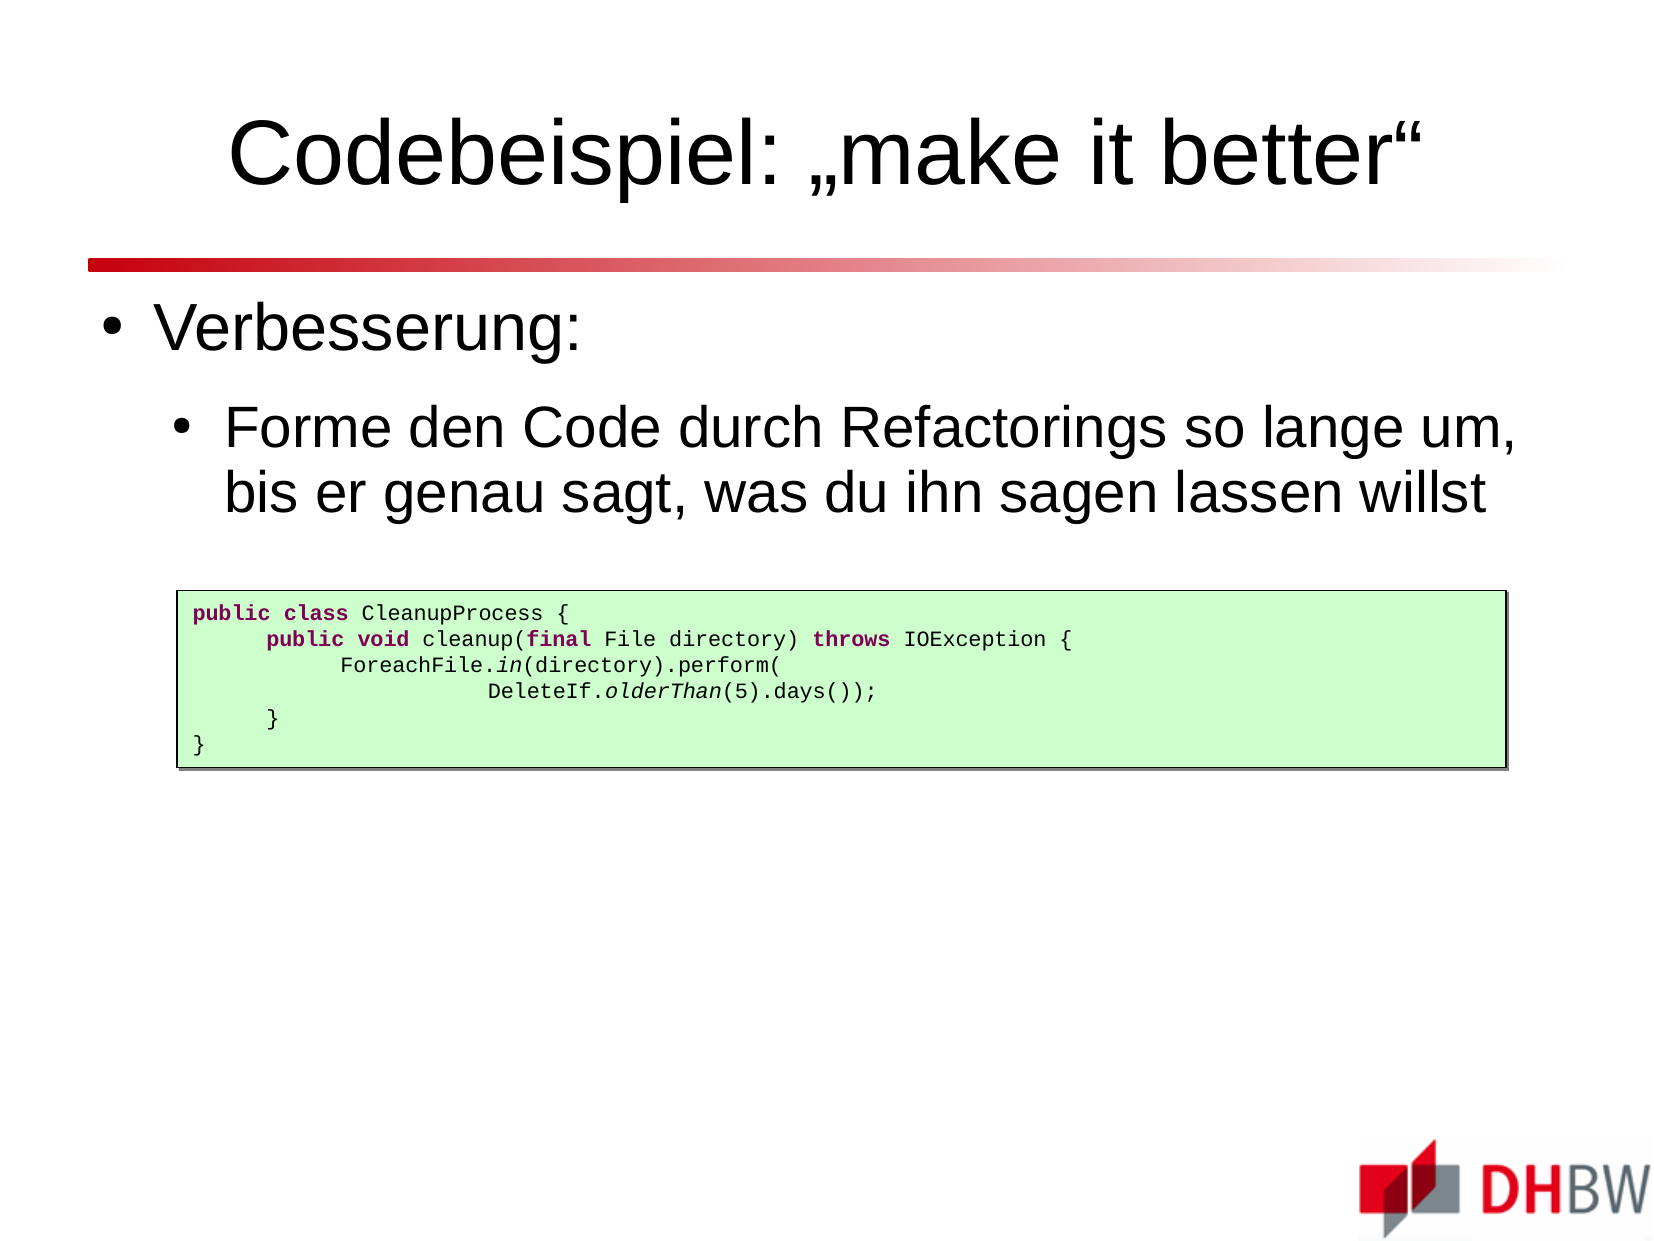

# Codebeispiel: „make it better“
Verbesserung:
Forme den Code durch Refactorings so lange um, bis er genau sagt, was du ihn sagen lassen willst
public class CleanupProcess {
	public void cleanup(final File directory) throws IOException {
		ForeachFile.in(directory).perform(
				DeleteIf.olderThan(5).days());
	}
}